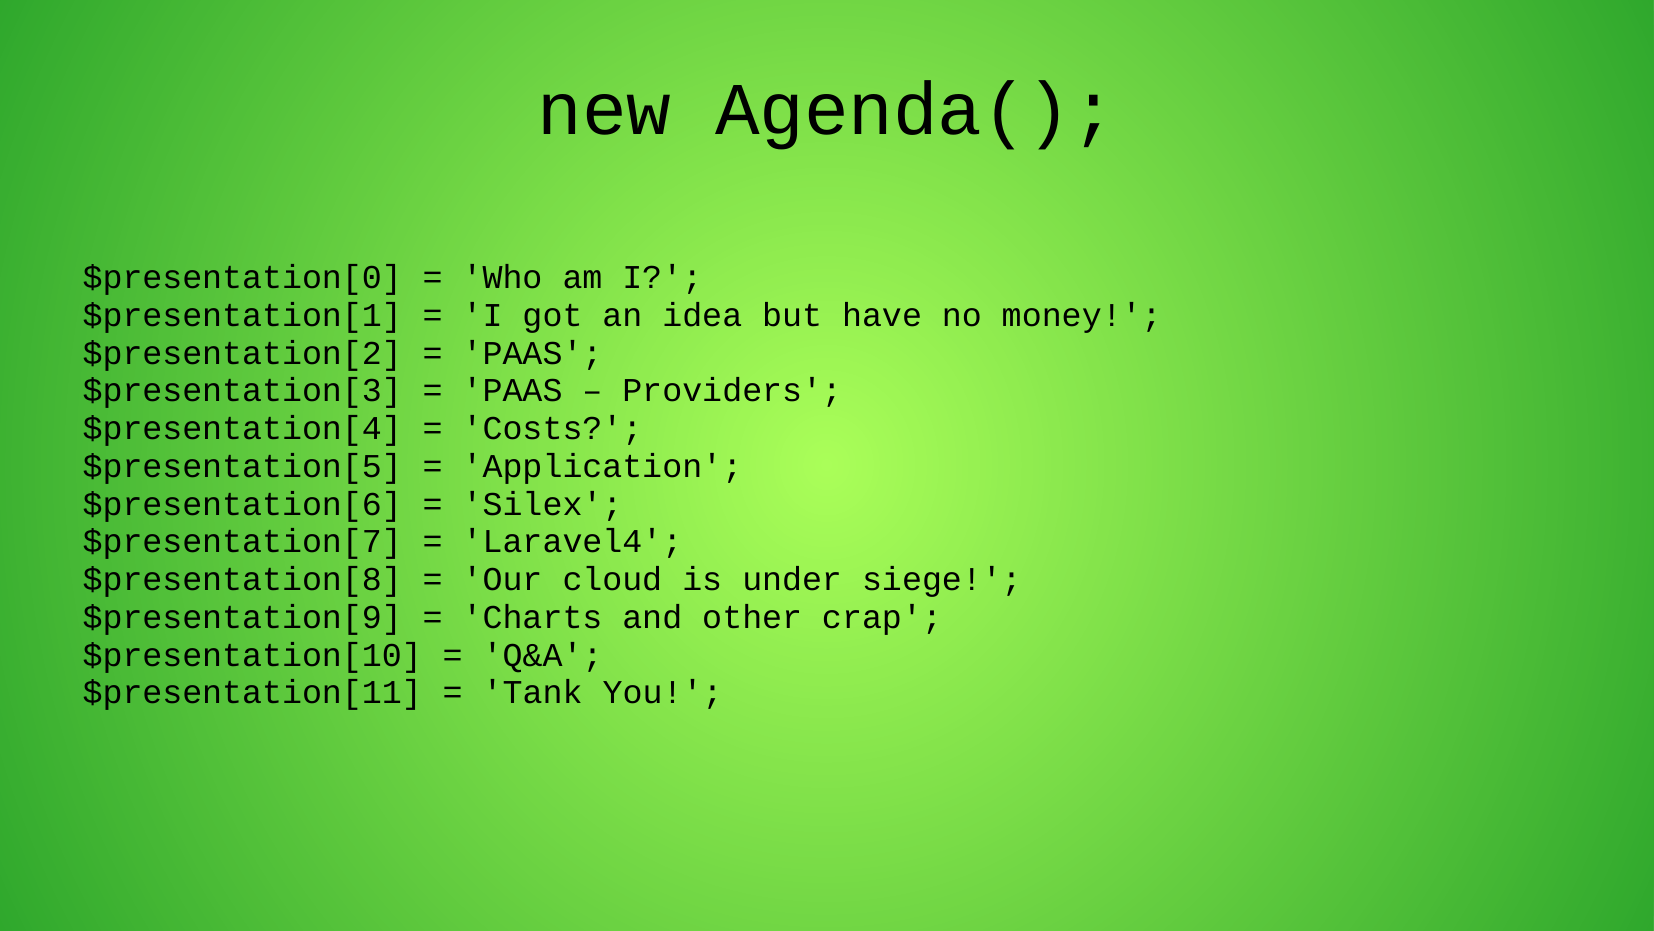

# new Agenda();
 = 'Who am I?';
 = 'I got an idea but have no money!';
 = 'PAAS';
 = 'PAAS – Providers';
 = 'Costs?';
 = 'Application';
 = 'Silex';
 = 'Laravel4';
 = 'Our cloud is under siege!';
 = 'Charts and other crap';
 = 'Q&A';
 = 'Tank You!';